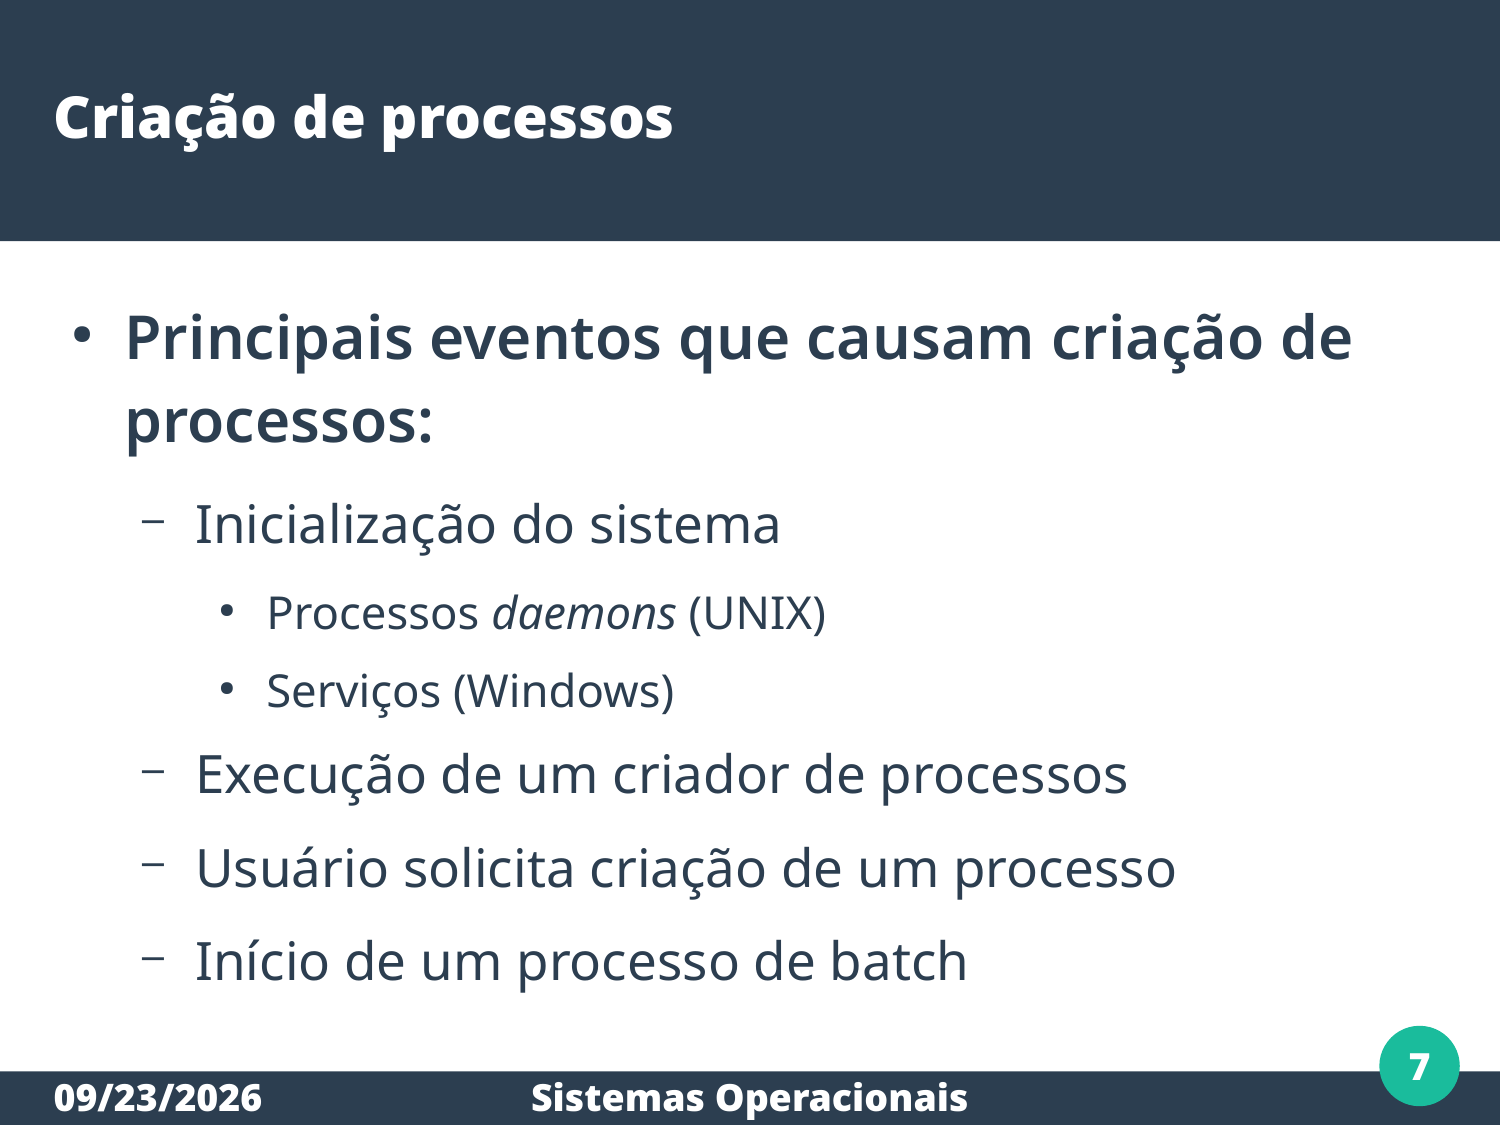

# Criação de processos
Principais eventos que causam criação de processos:
Inicialização do sistema
Processos daemons (UNIX)
Serviços (Windows)
Execução de um criador de processos
Usuário solicita criação de um processo
Início de um processo de batch
7
Sistemas Operacionais